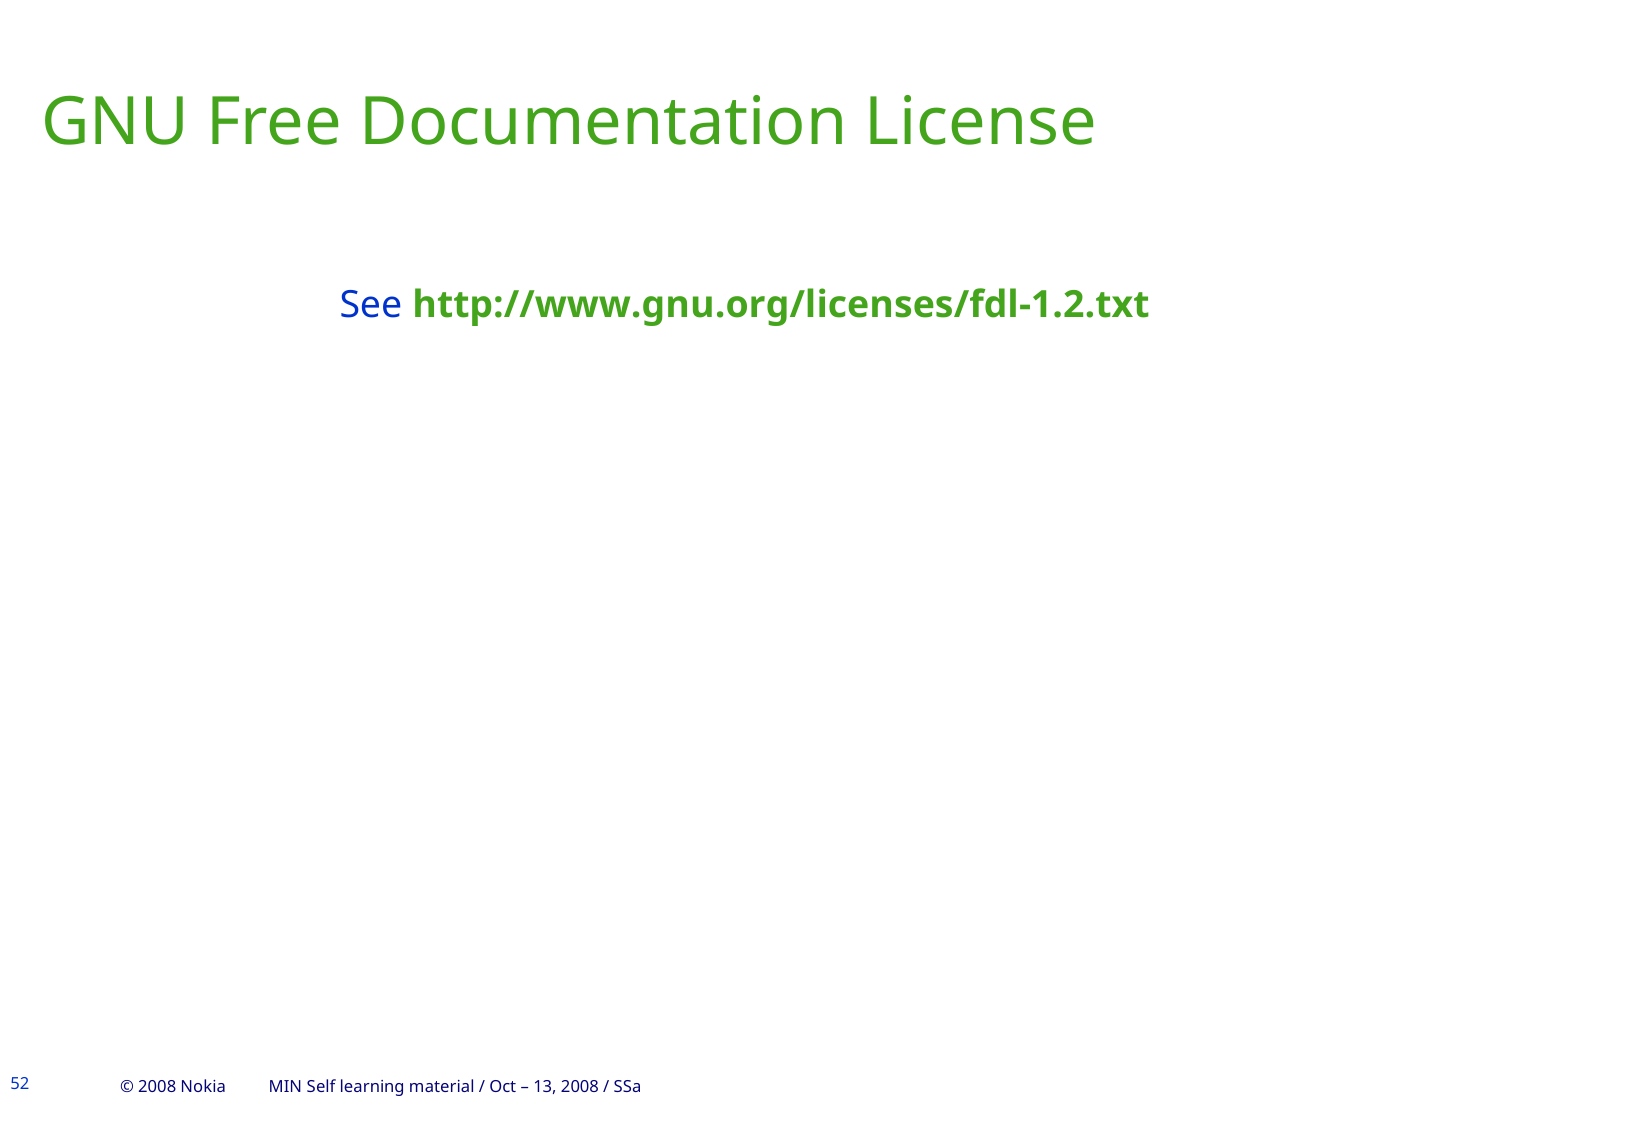

# GNU Free Documentation License
See http://www.gnu.org/licenses/fdl-1.2.txt